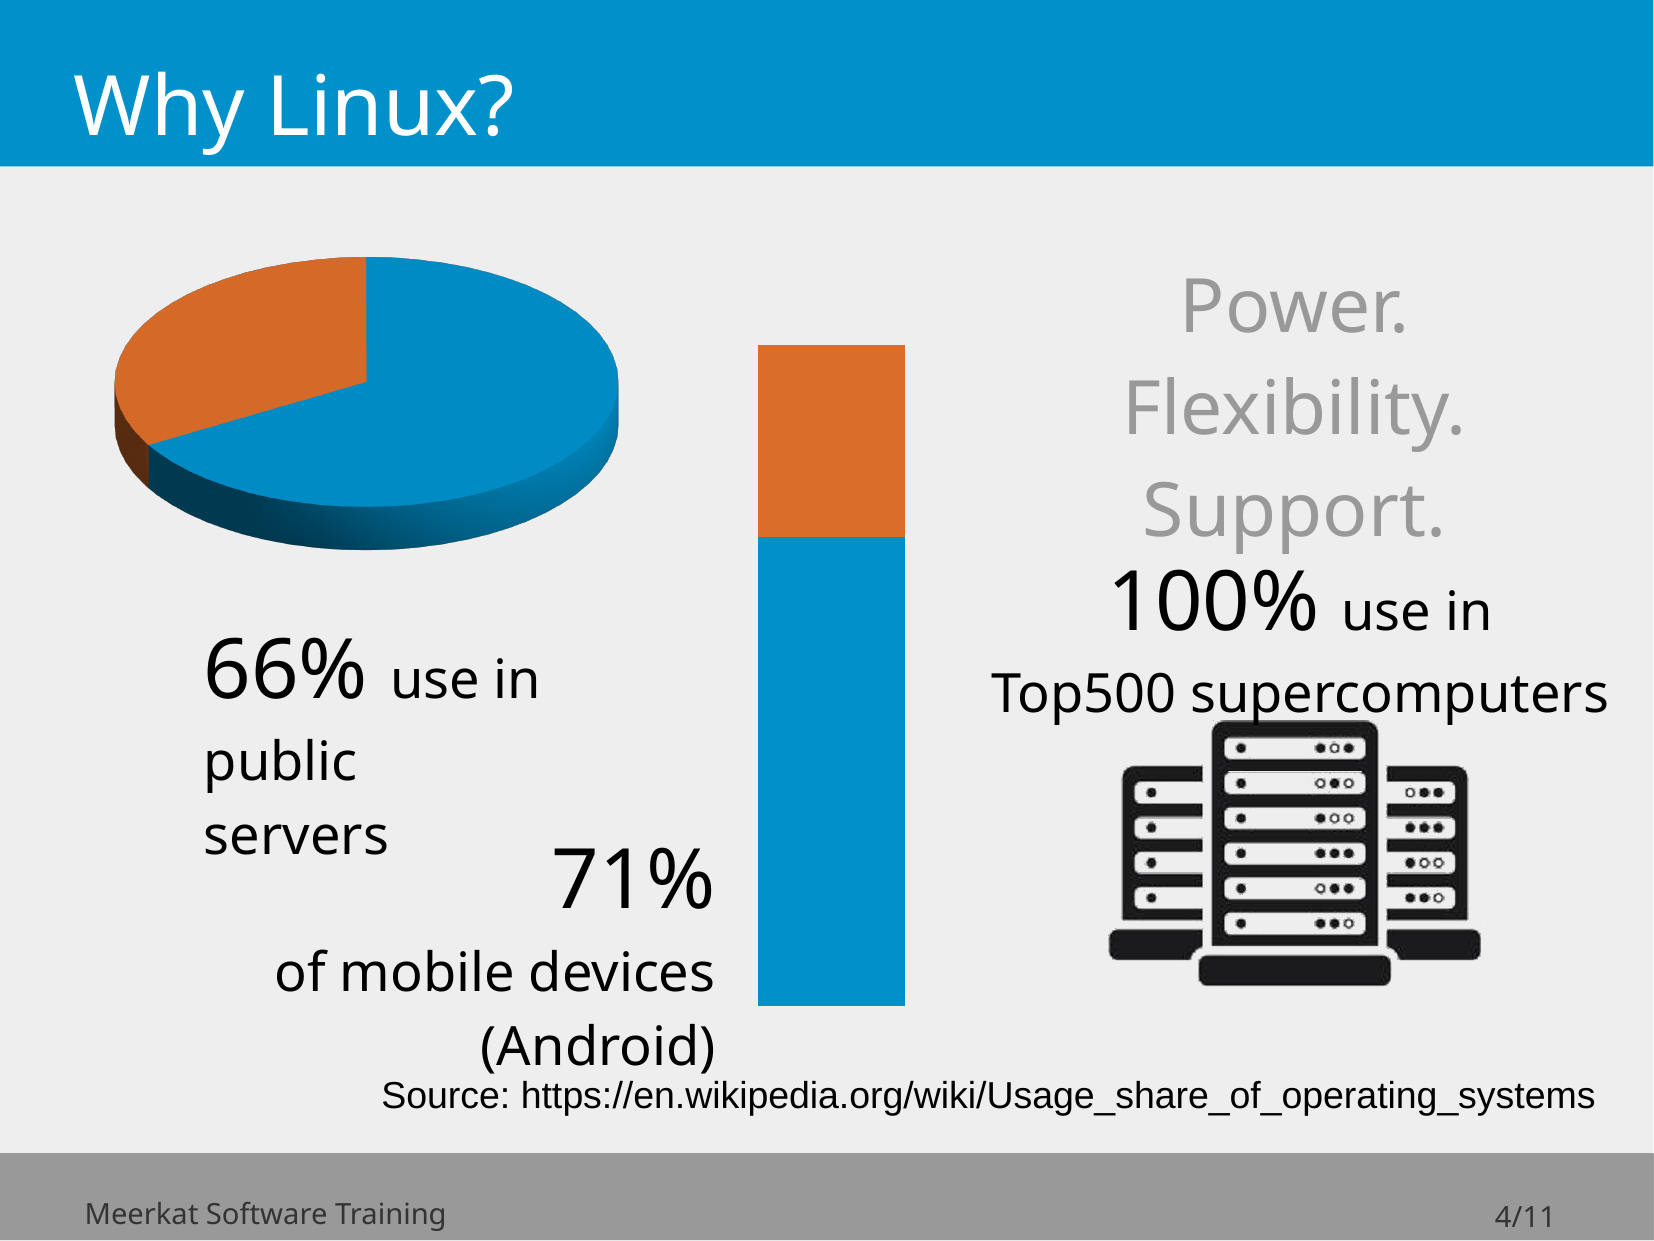

Why Linux?
[unsupported chart]
### Chart
| Category | Column 1 | Column 2 |
|---|---|---|
| Row 1 | 0.71 | 0.29 |Power.
Flexibility.
Support.
100% use in
Top500 supercomputers
66% use in
public servers
71%
of mobile devices
(Android)
Source: https://en.wikipedia.org/wiki/Usage_share_of_operating_systems